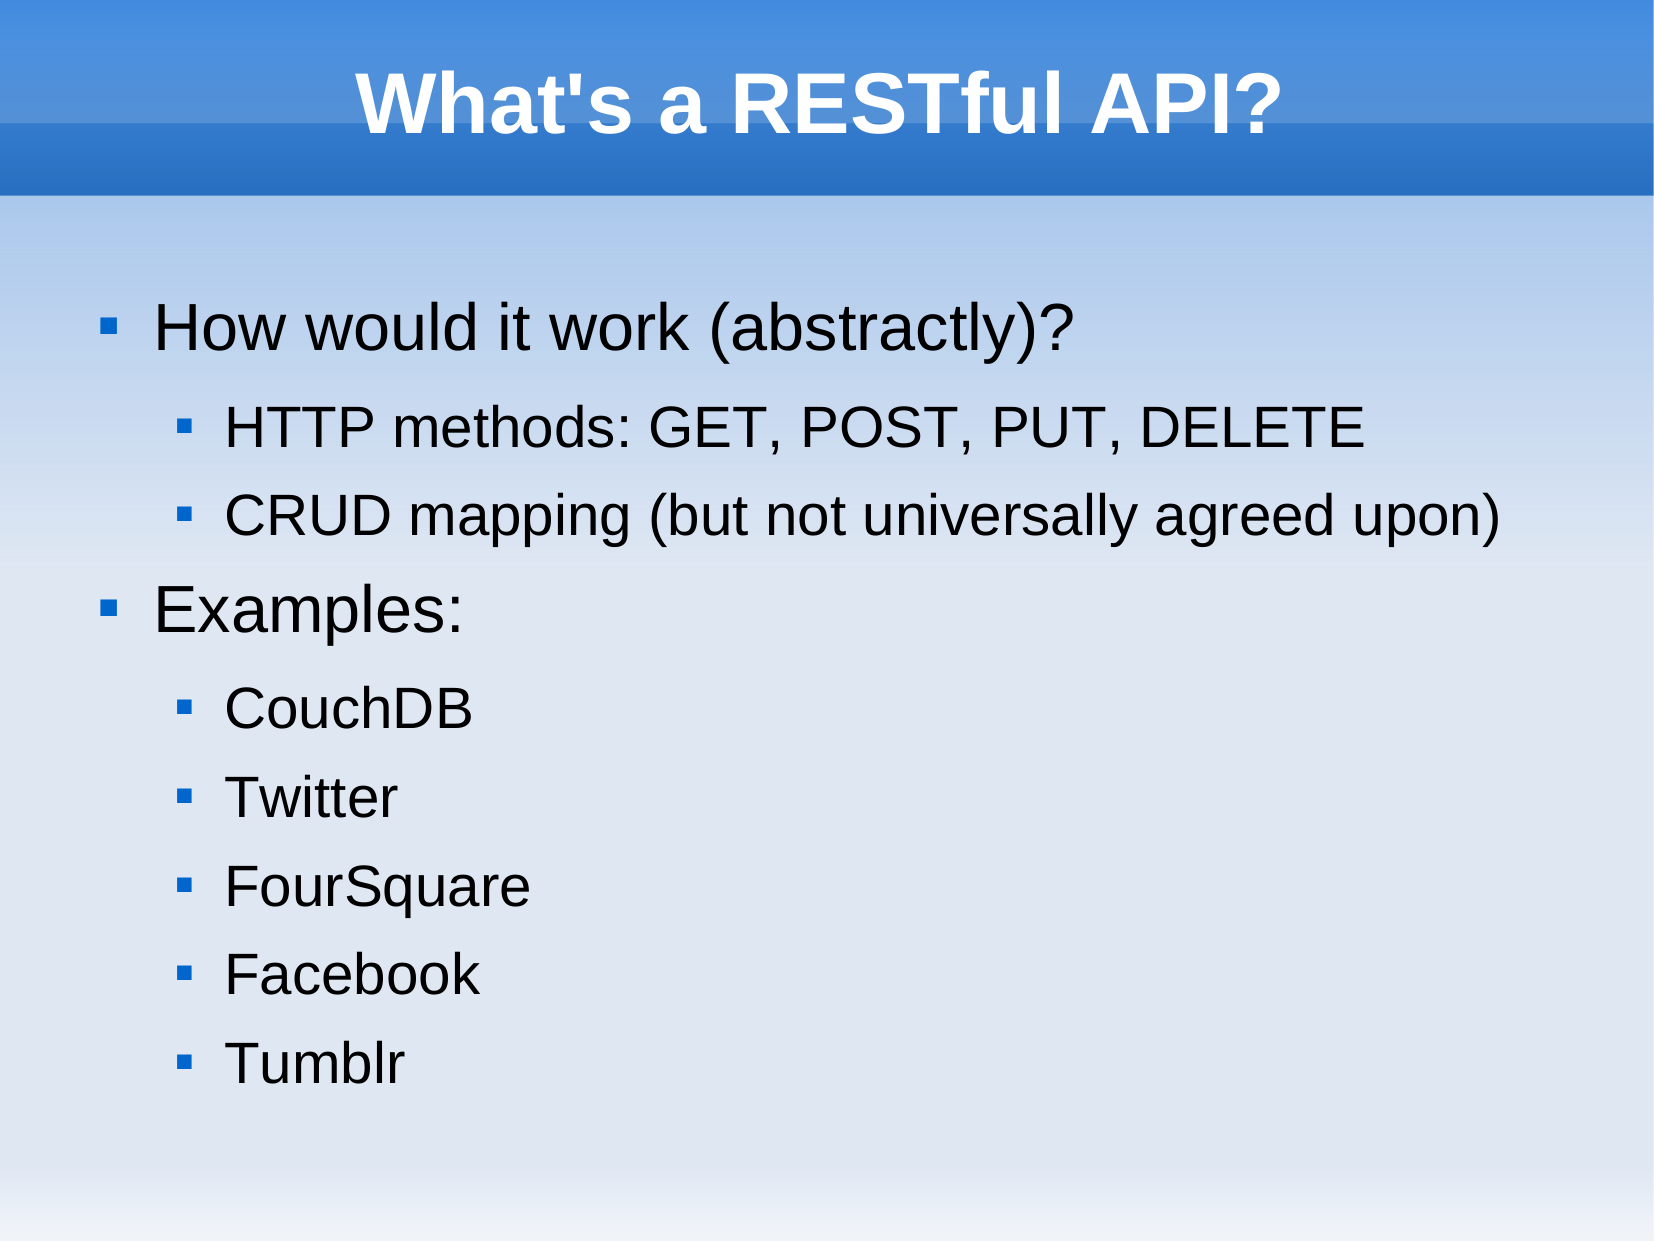

# What's a RESTful API?
How would it work (abstractly)?
HTTP methods: GET, POST, PUT, DELETE
CRUD mapping (but not universally agreed upon)
Examples:
CouchDB
Twitter
FourSquare
Facebook
Tumblr